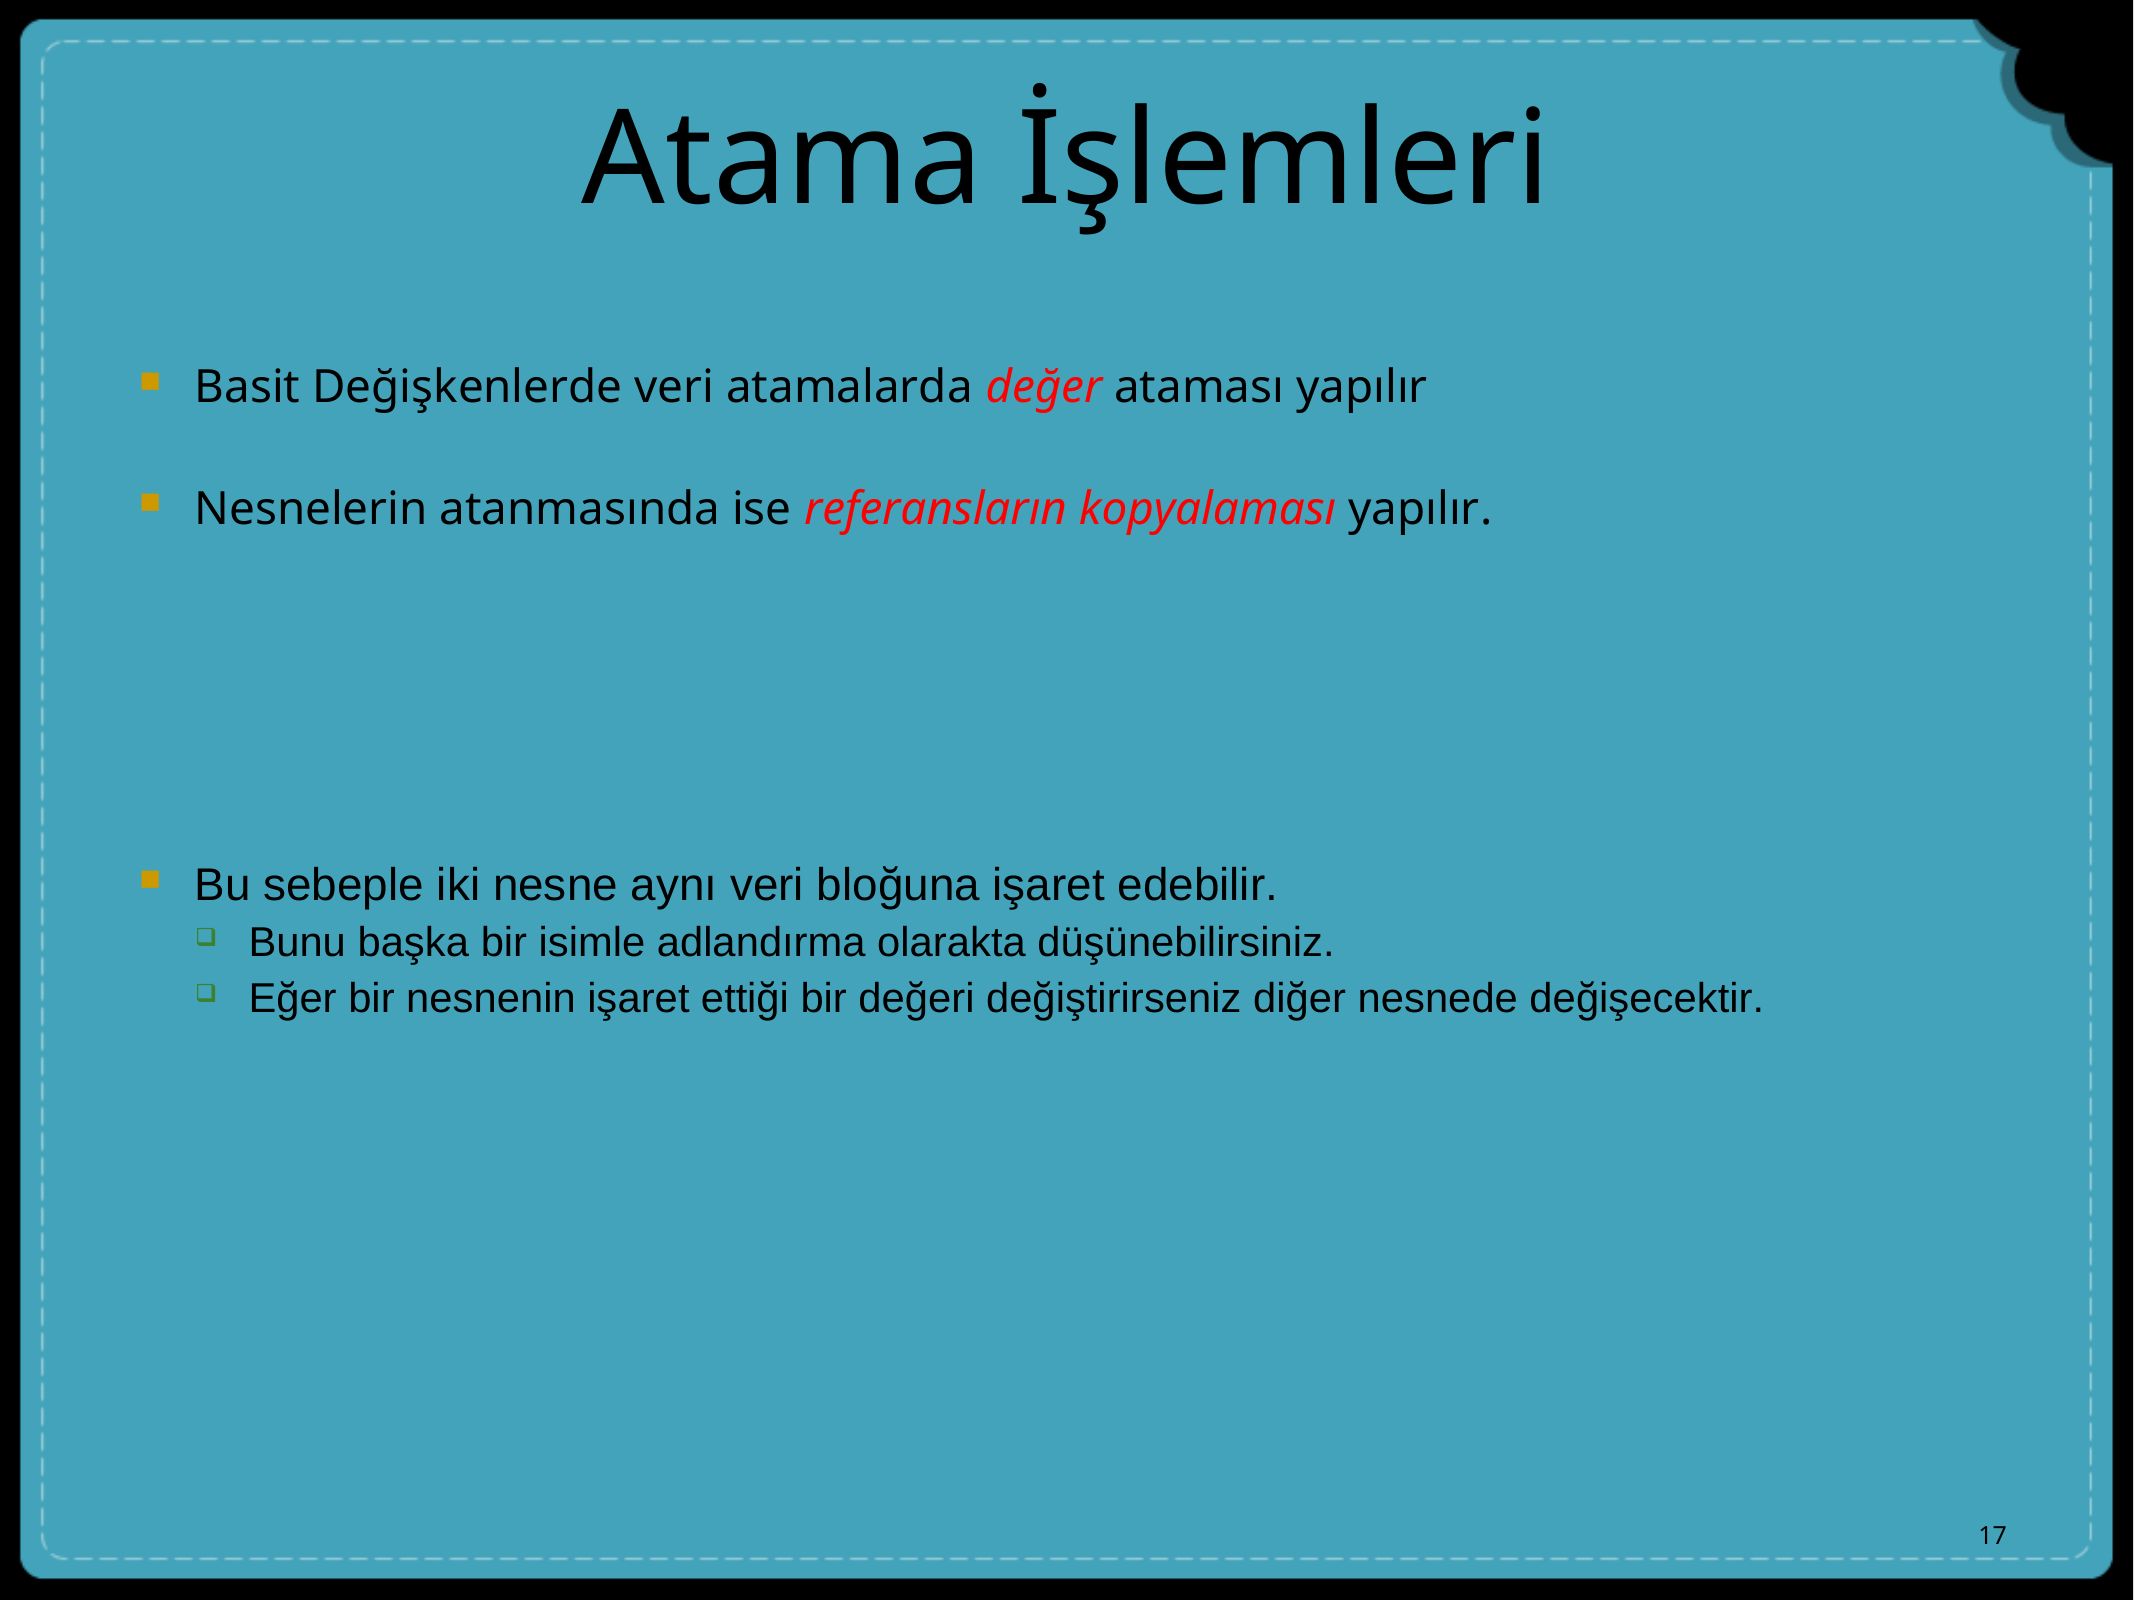

# Atama İşlemleri
Basit Değişkenlerde veri atamalarda değer ataması yapılır
Nesnelerin atanmasında ise referansların kopyalaması yapılır.
Bu sebeple iki nesne aynı veri bloğuna işaret edebilir.
Bunu başka bir isimle adlandırma olarakta düşünebilirsiniz.
Eğer bir nesnenin işaret ettiği bir değeri değiştirirseniz diğer nesnede değişecektir.
17